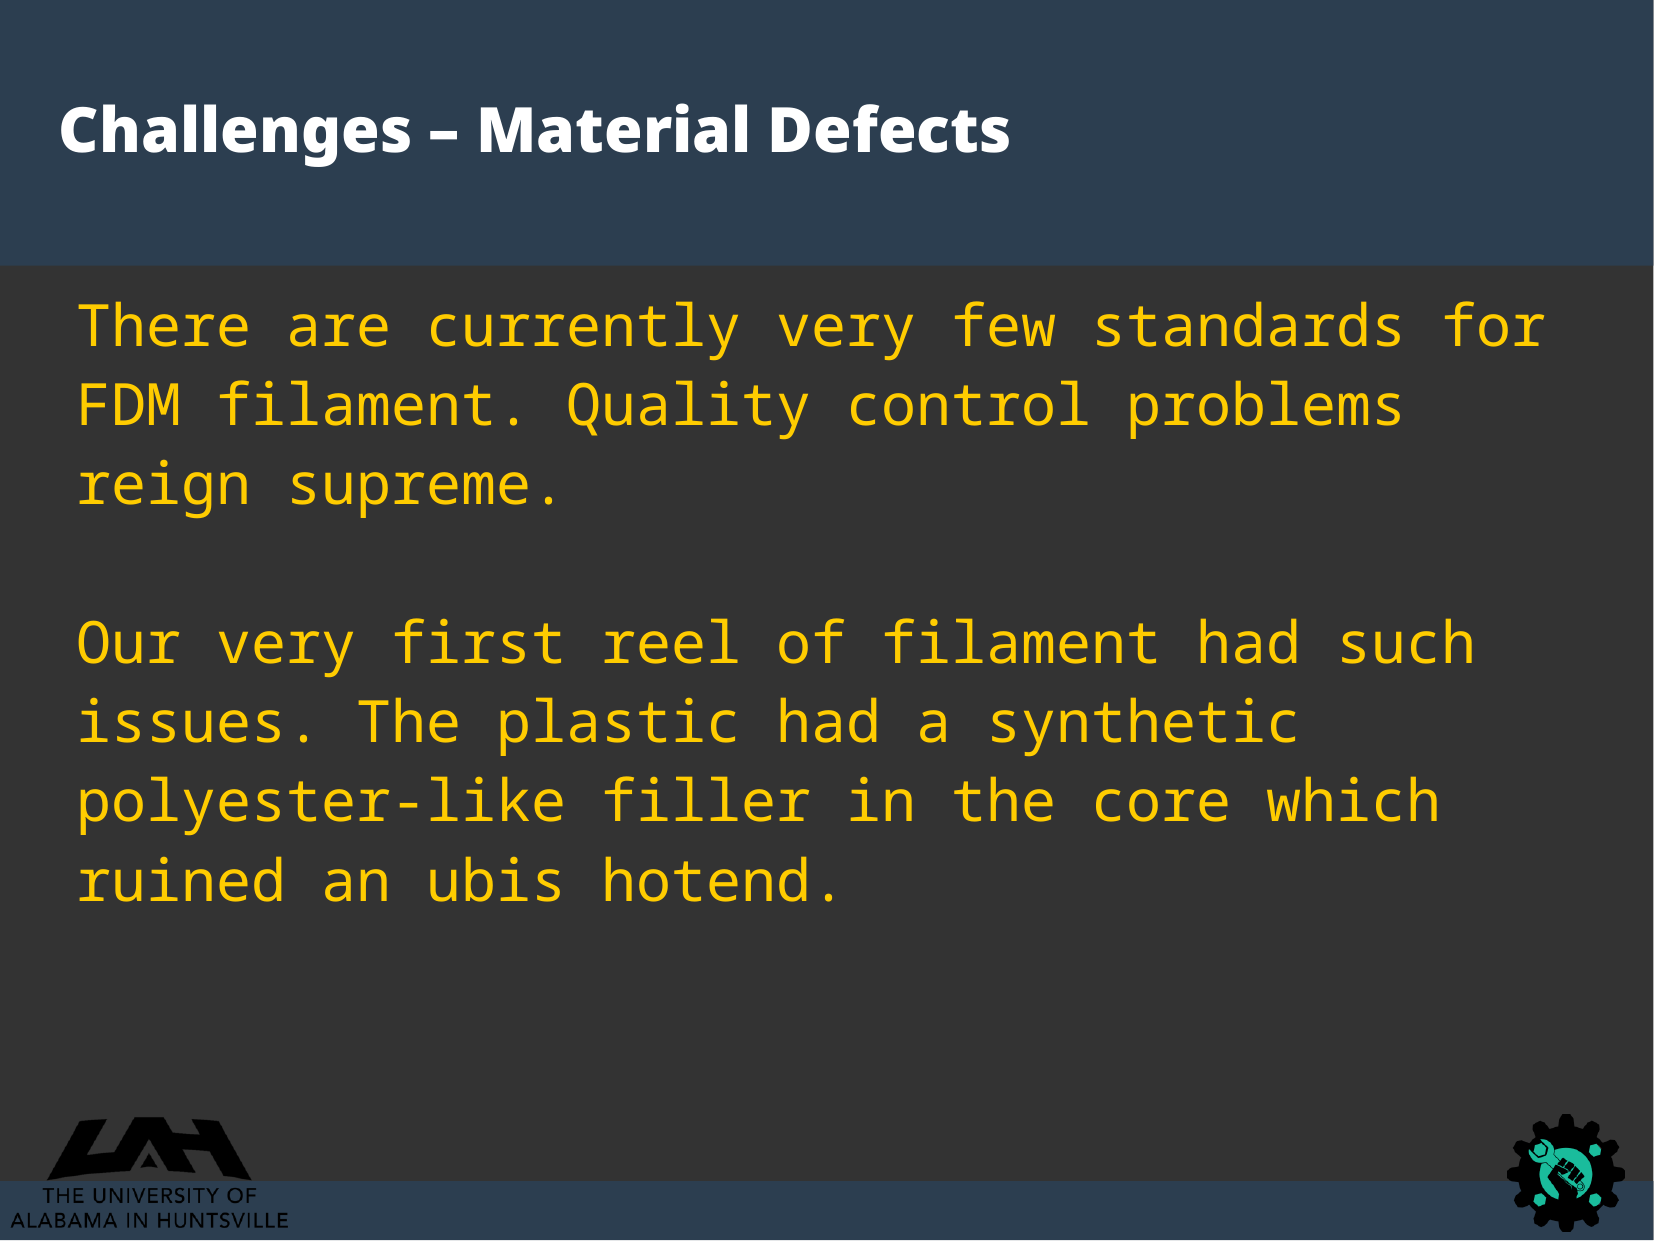

# Challenges – Material Defects
There are currently very few standards for FDM filament. Quality control problems reign supreme.
Our very first reel of filament had such issues. The plastic had a synthetic polyester-like filler in the core which ruined an ubis hotend.